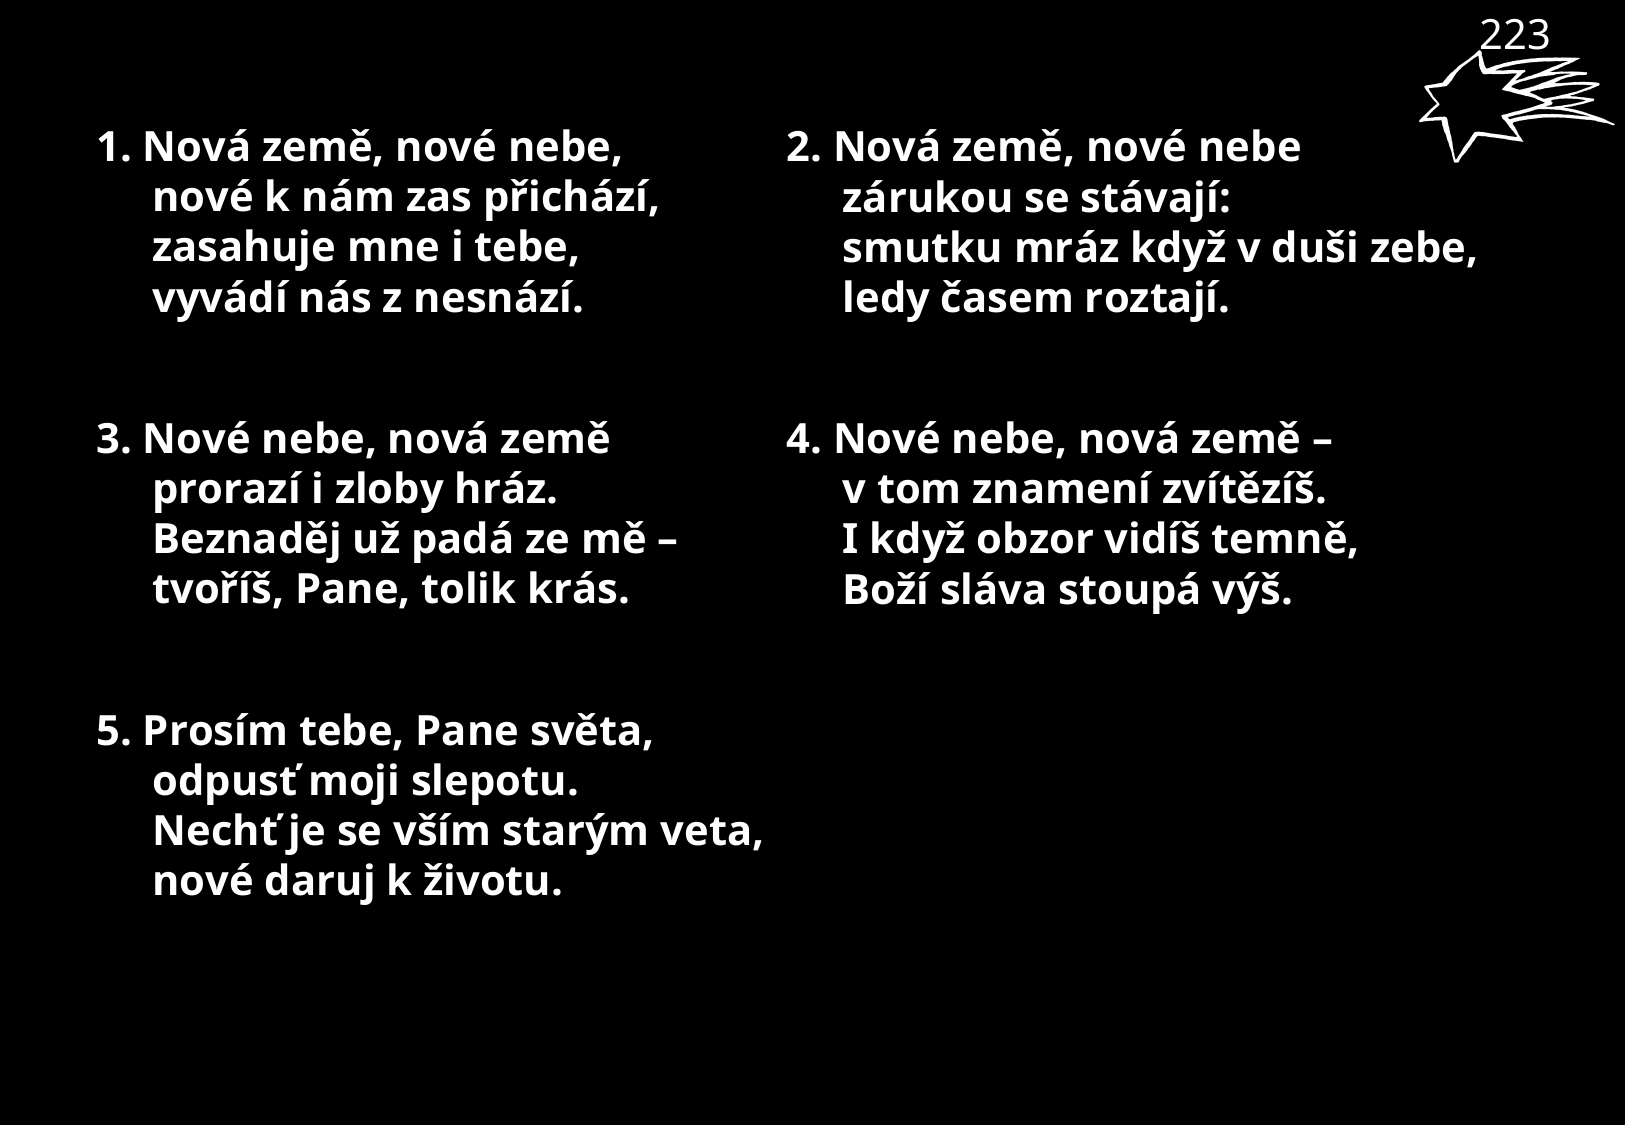

223
# 1. Nová země, nové nebe, nové k nám zas přichází, zasahuje mne i tebe, vyvádí nás z nesnází.
3. Nové nebe, nová země
prorazí i zloby hráz.
Beznaděj už padá ze mě –
tvoříš, Pane, tolik krás.
5. Prosím tebe, Pane světa,
odpusť moji slepotu.
Nechť je se vším starým veta,
nové daruj k životu.
2. Nová země, nové nebe
zárukou se stávají:
smutku mráz když v duši zebe,
ledy časem roztají.
4. Nové nebe, nová země –
v tom znamení zvítězíš.
I když obzor vidíš temně,
Boží sláva stoupá výš.